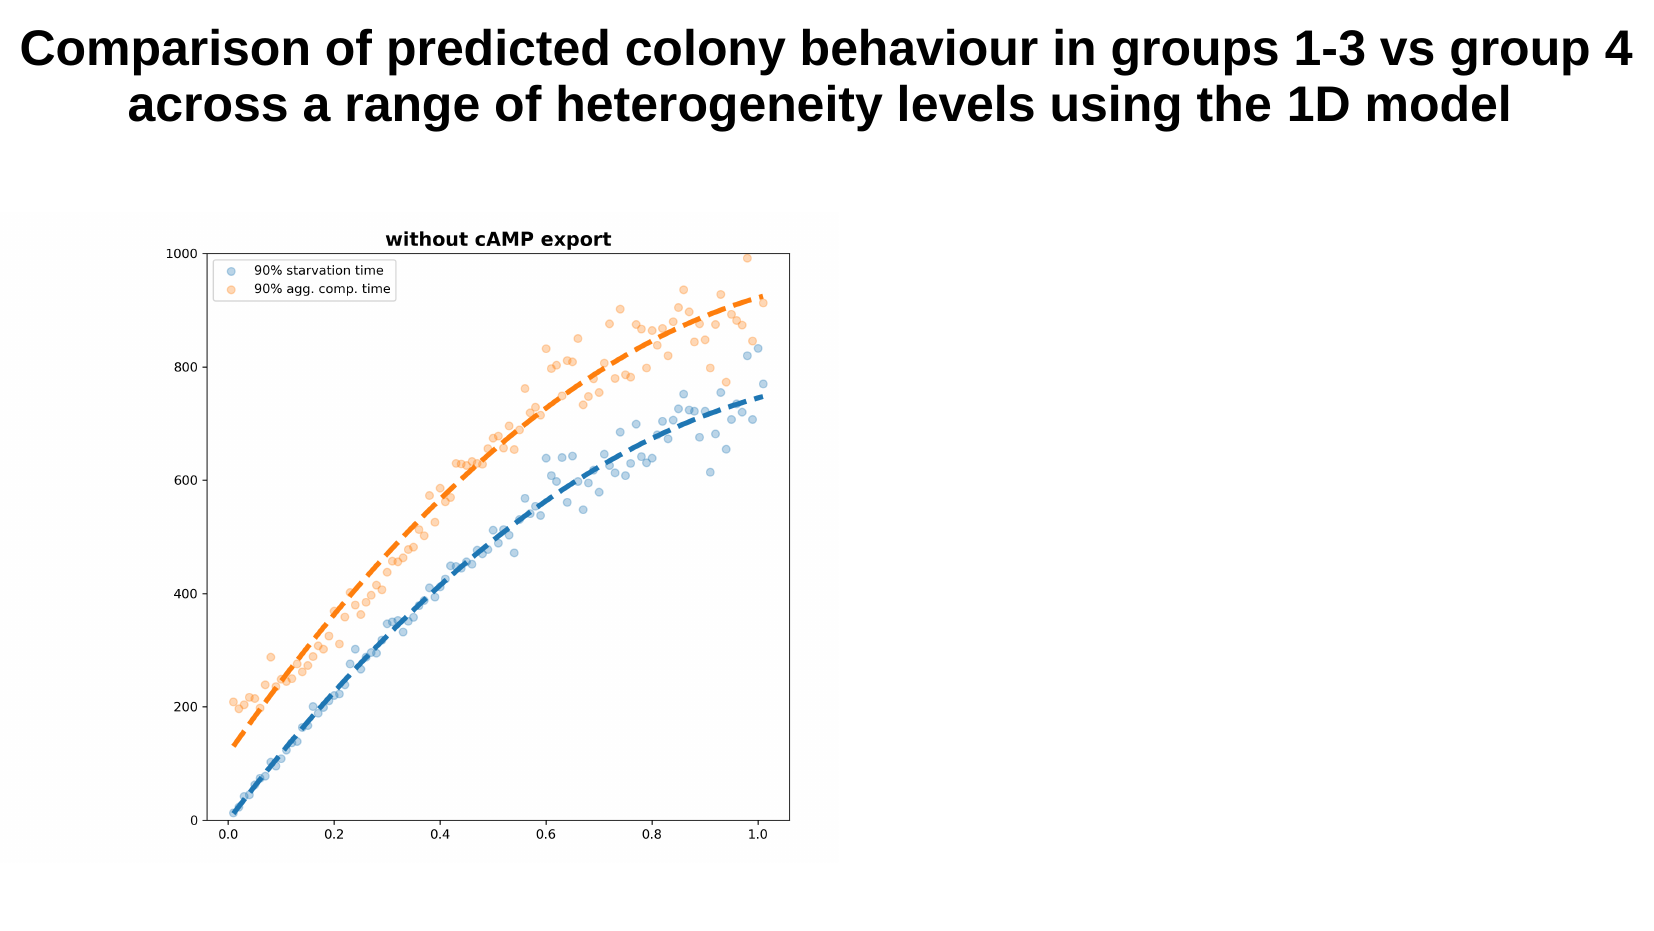

# Comparison of predicted colony behaviour in groups 1-3 vs group 4 across a range of heterogeneity levels using the 1D model